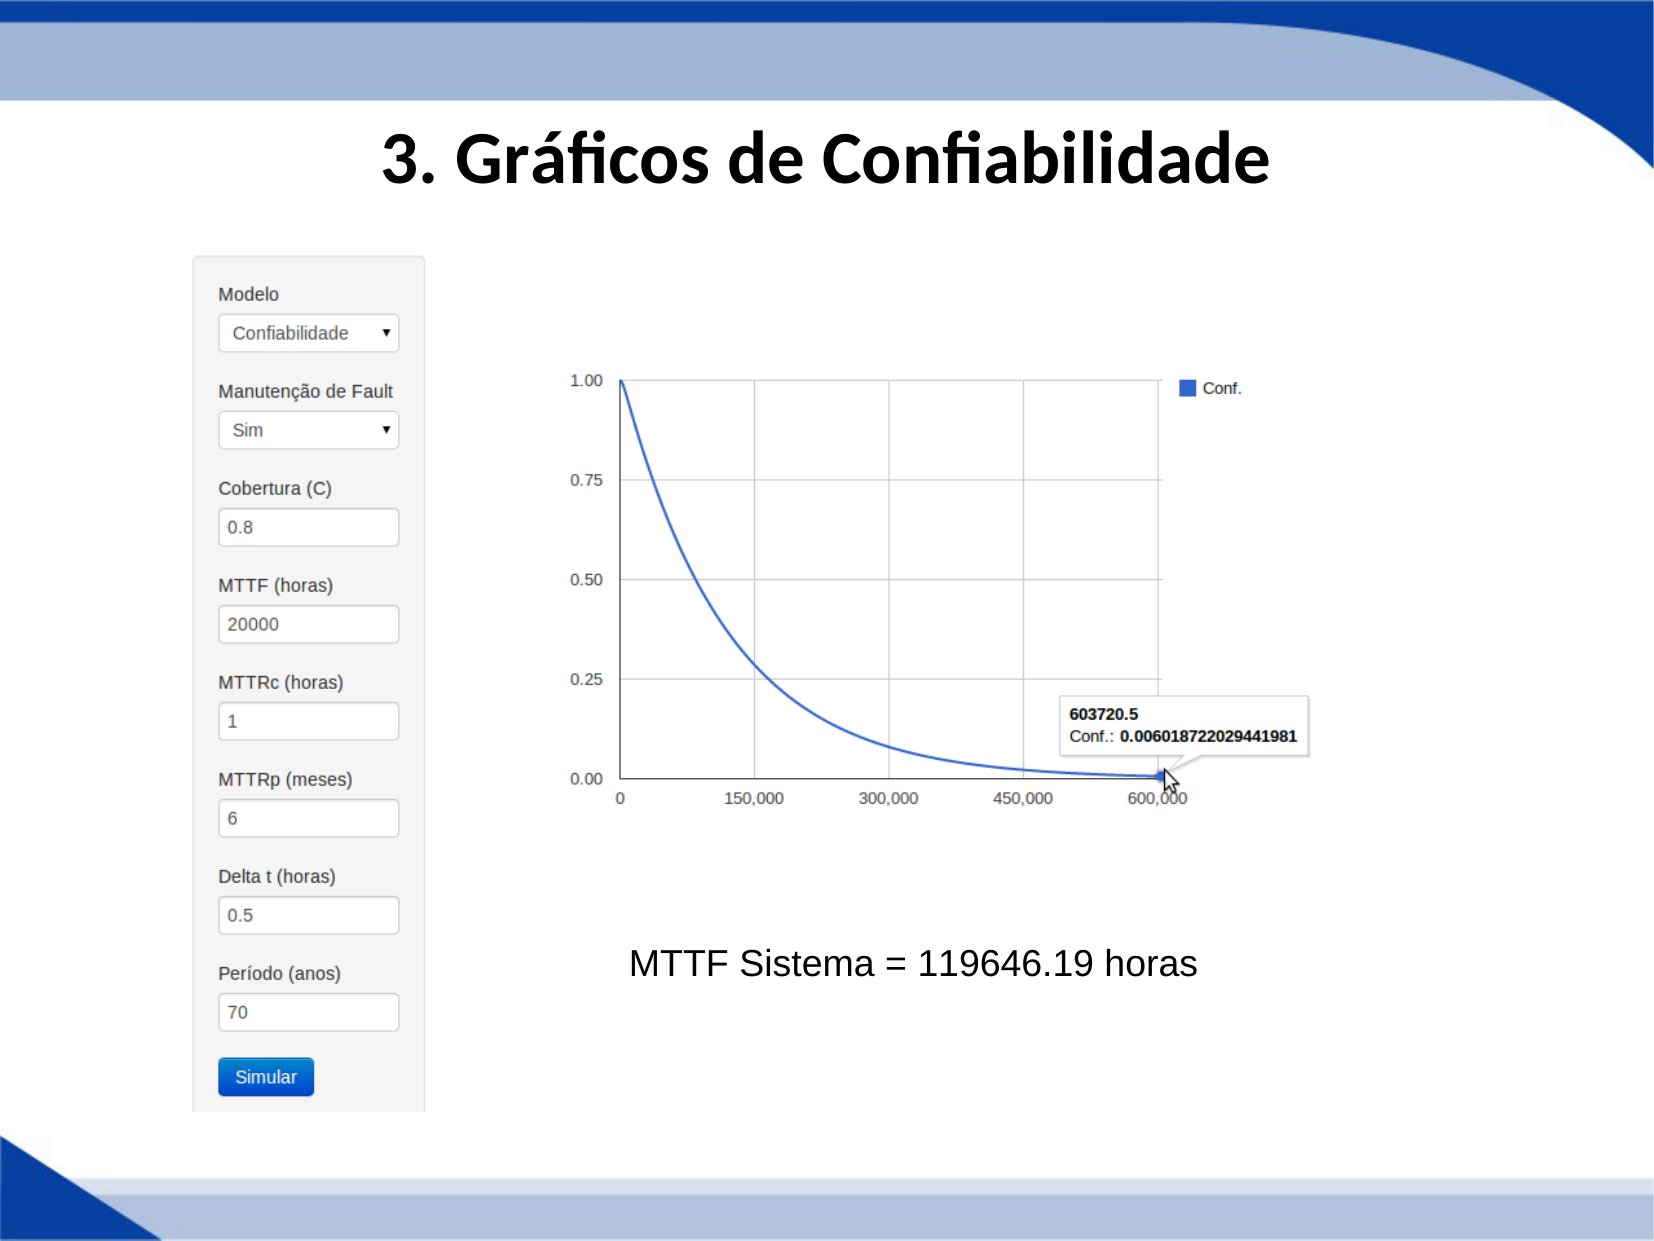

# 3. Gráficos de Confiabilidade
MTTF Sistema = 119646.19 horas